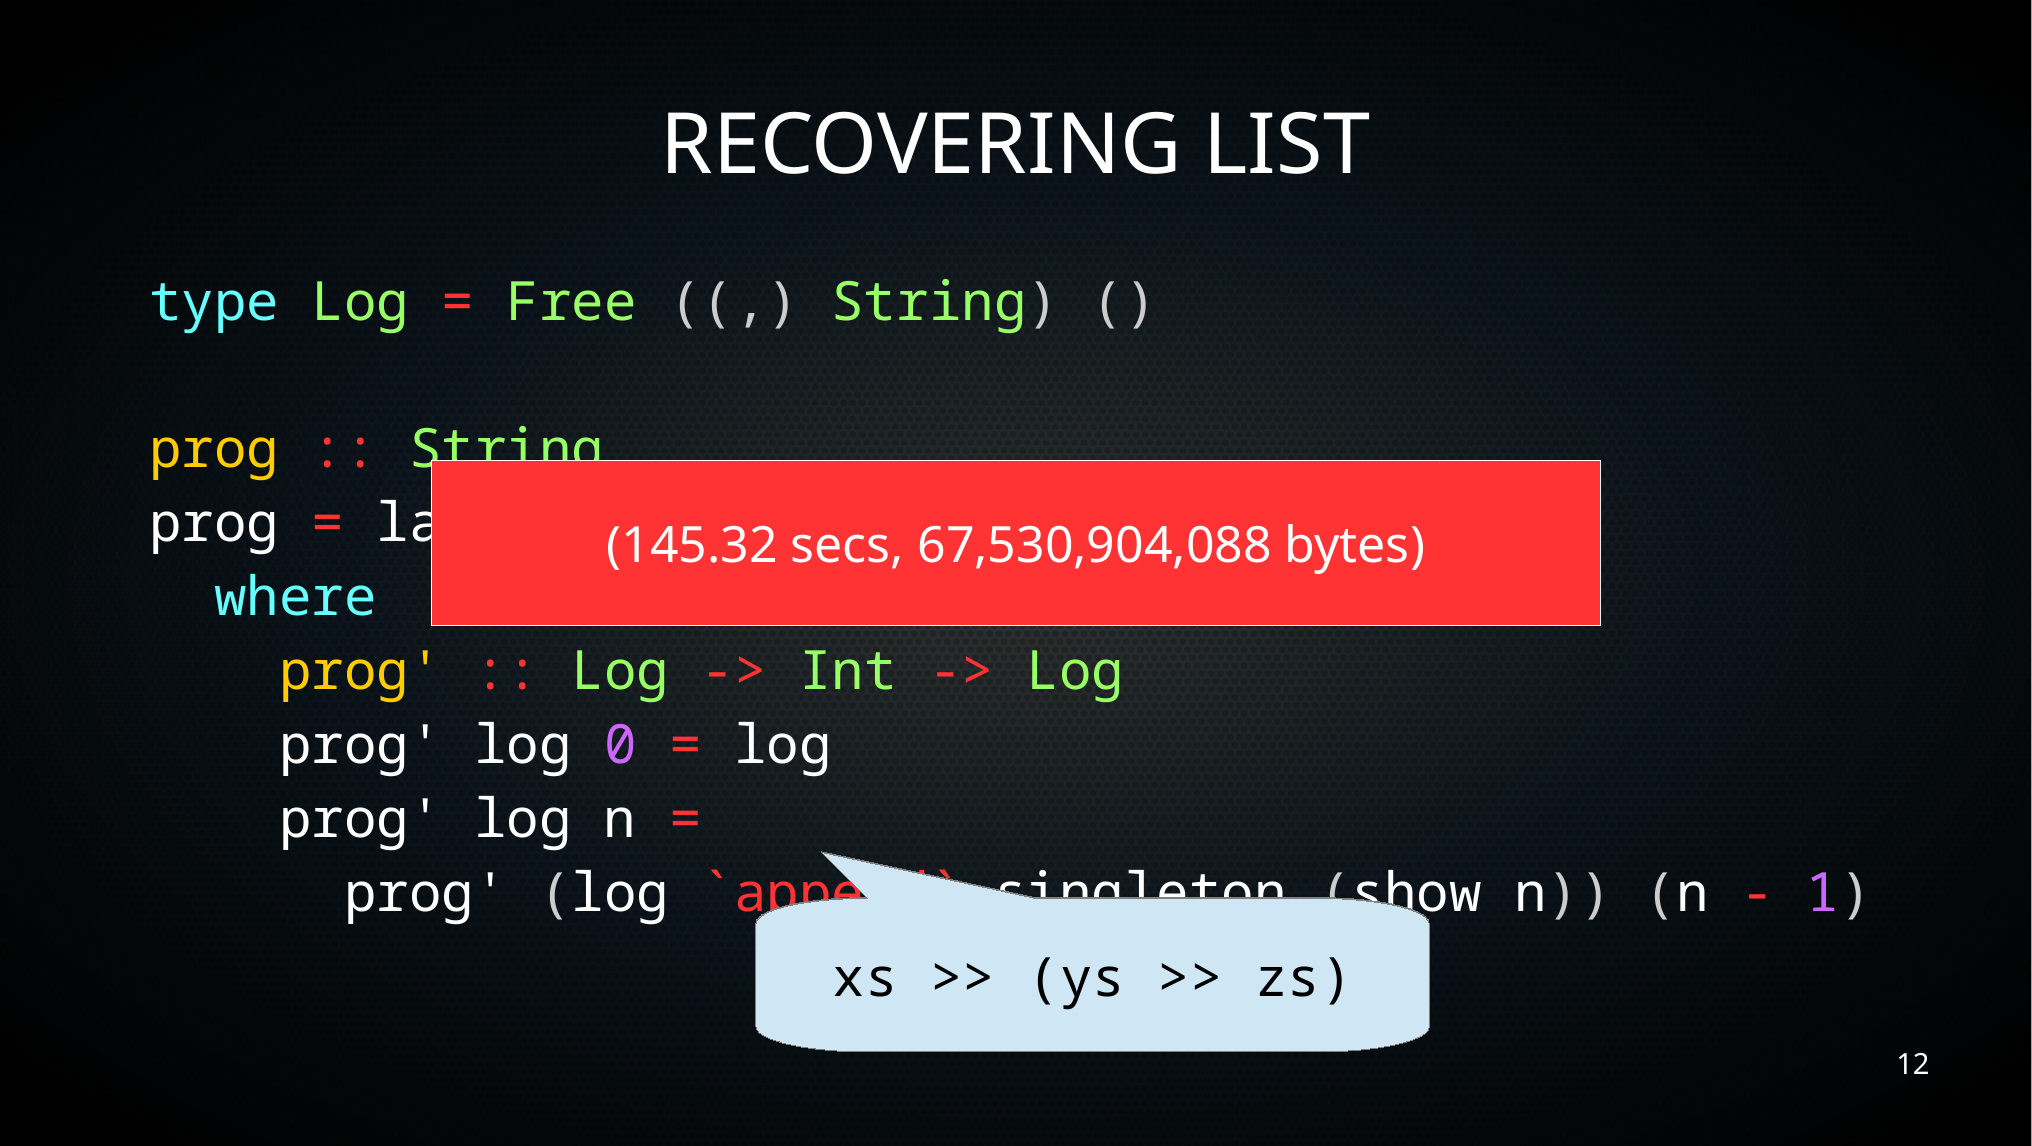

# RECOVERING LIST
type Log = Free ((,) String) ()
prog :: String
prog = last . run $ prog' empty 20000
 where
 prog' :: Log -> Int -> Log
 prog' log 0 = log
 prog' log n =
 prog' (log `append` singleton (show n)) (n - 1)
(145.32 secs, 67,530,904,088 bytes)
(xs >> ys) >> zs
xs >> (ys >> zs)
12